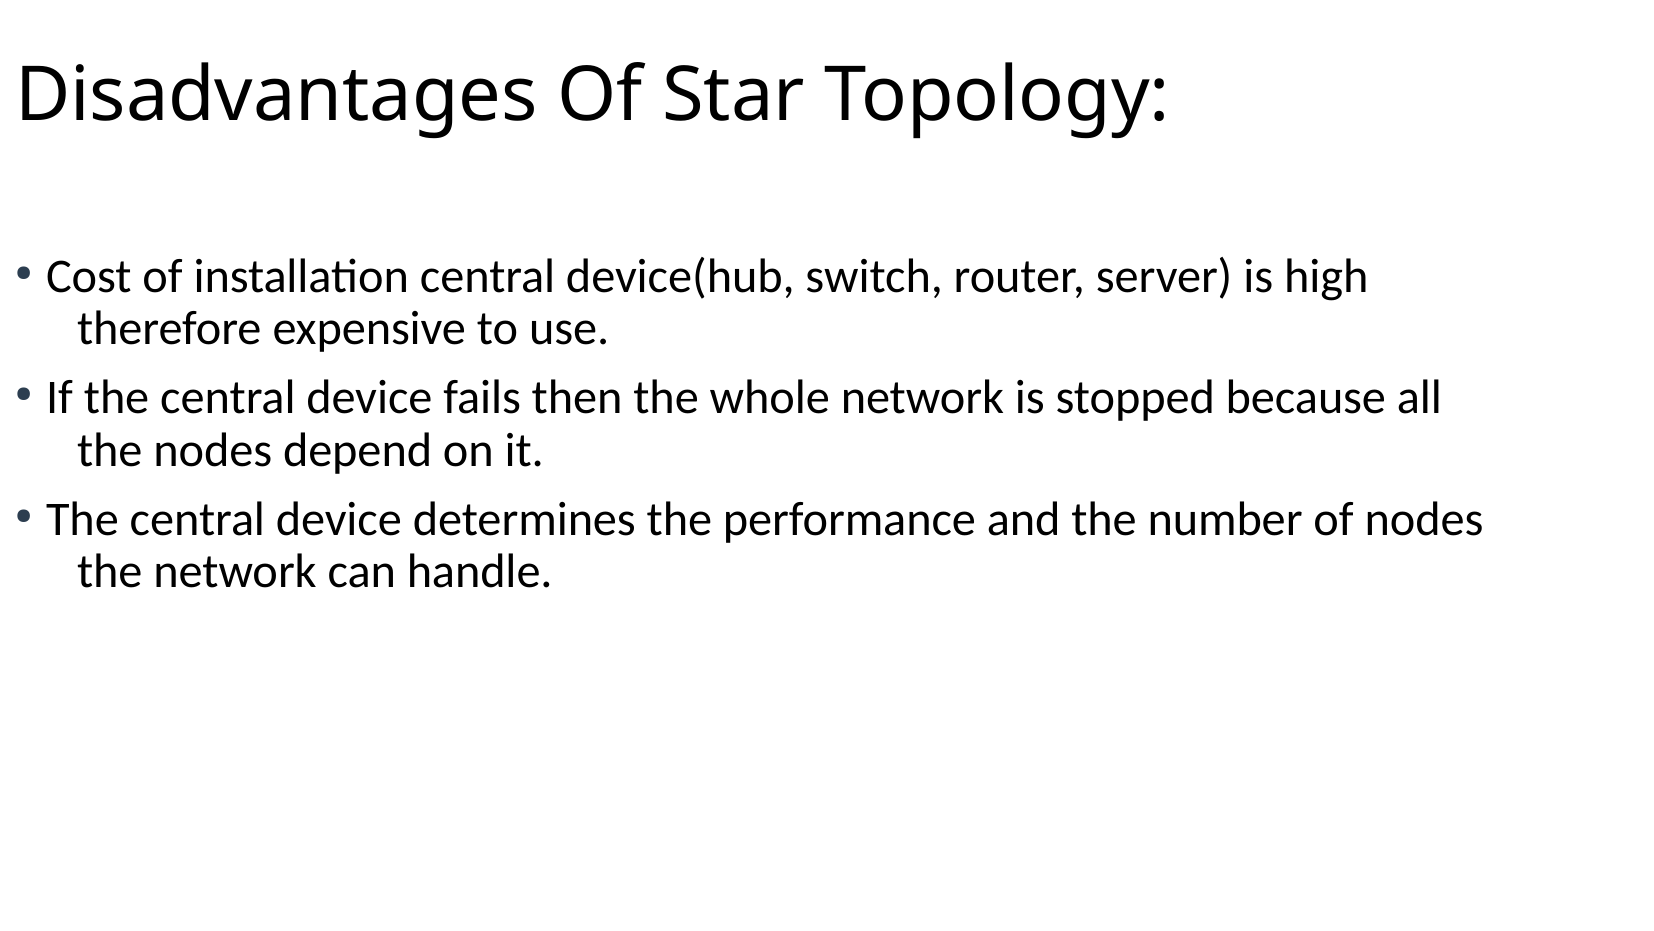

# Disadvantages Of Star Topology:
Cost of installation central device(hub, switch, router, server) is high therefore expensive to use.
If the central device fails then the whole network is stopped because all the nodes depend on it.
The central device determines the performance and the number of nodes the network can handle.